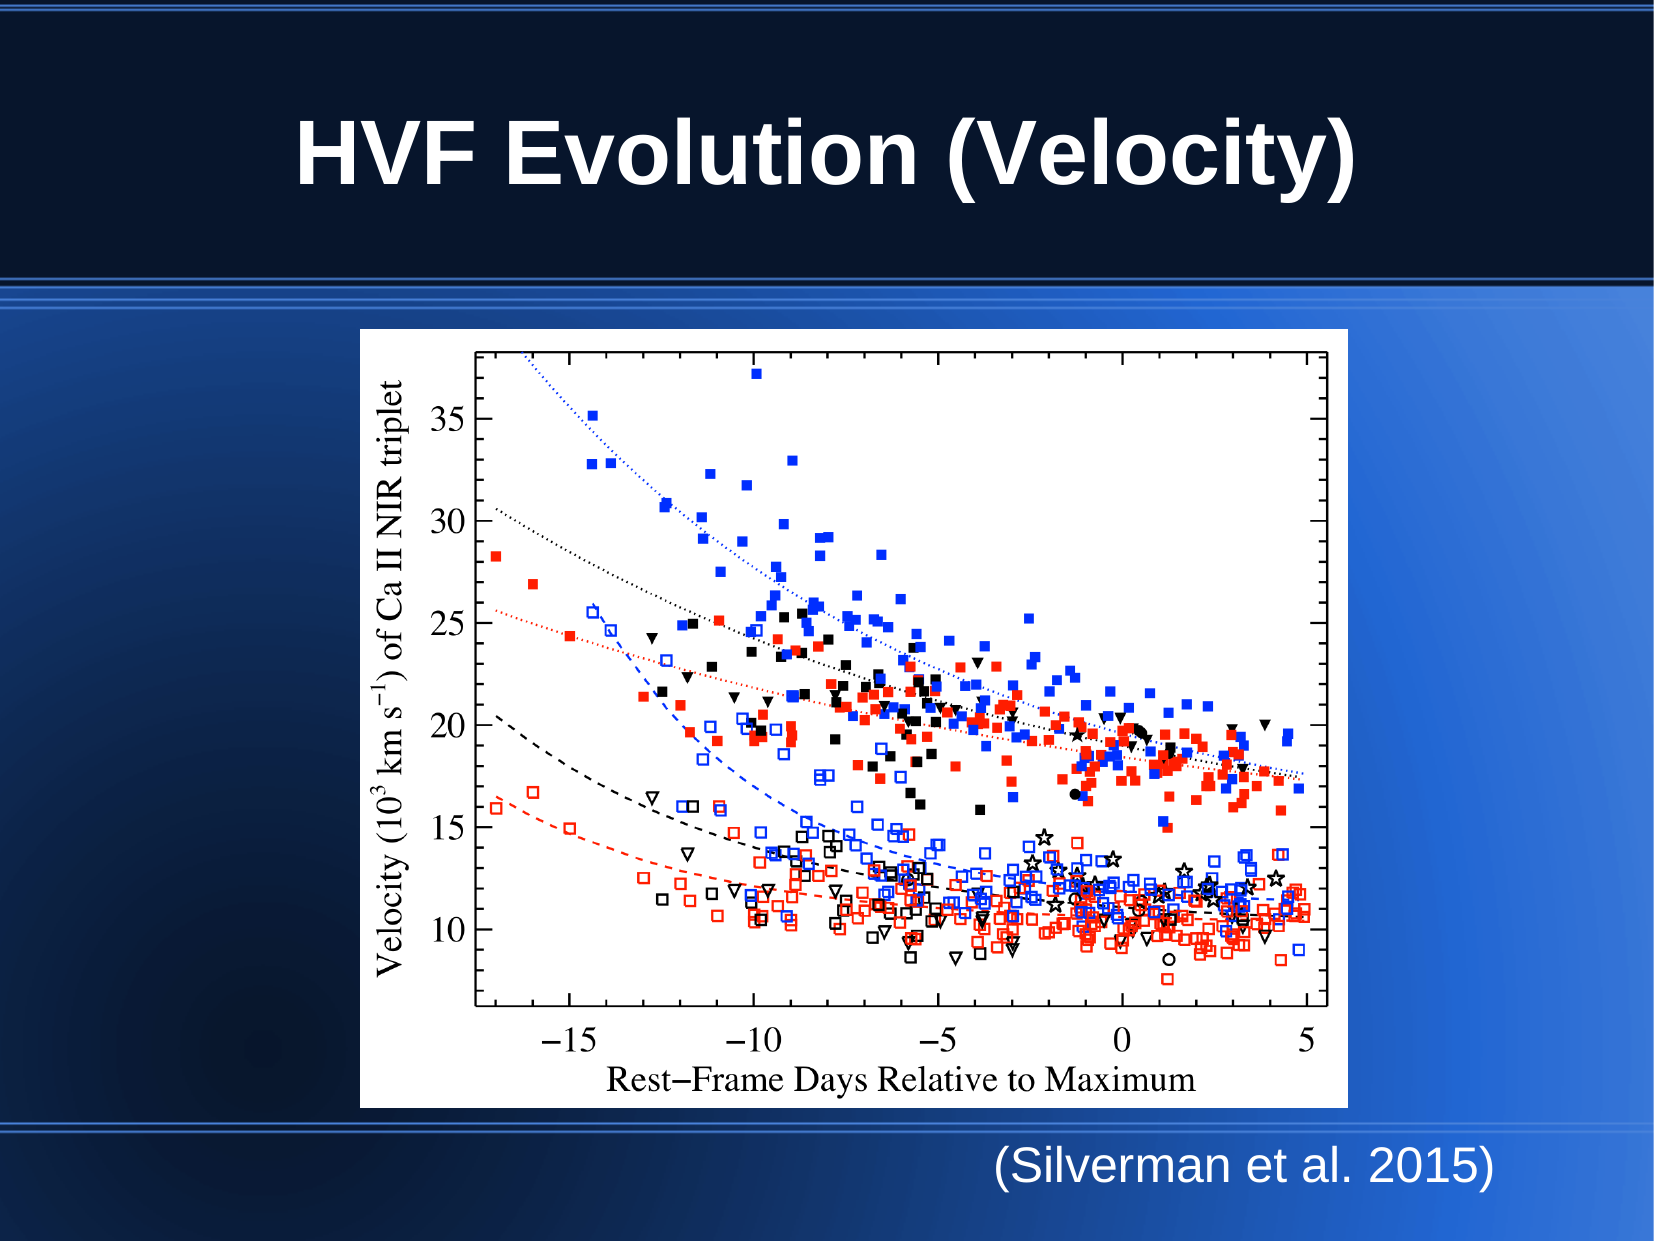

# HVF Evolution (Velocity)
(Silverman et al. 2015)